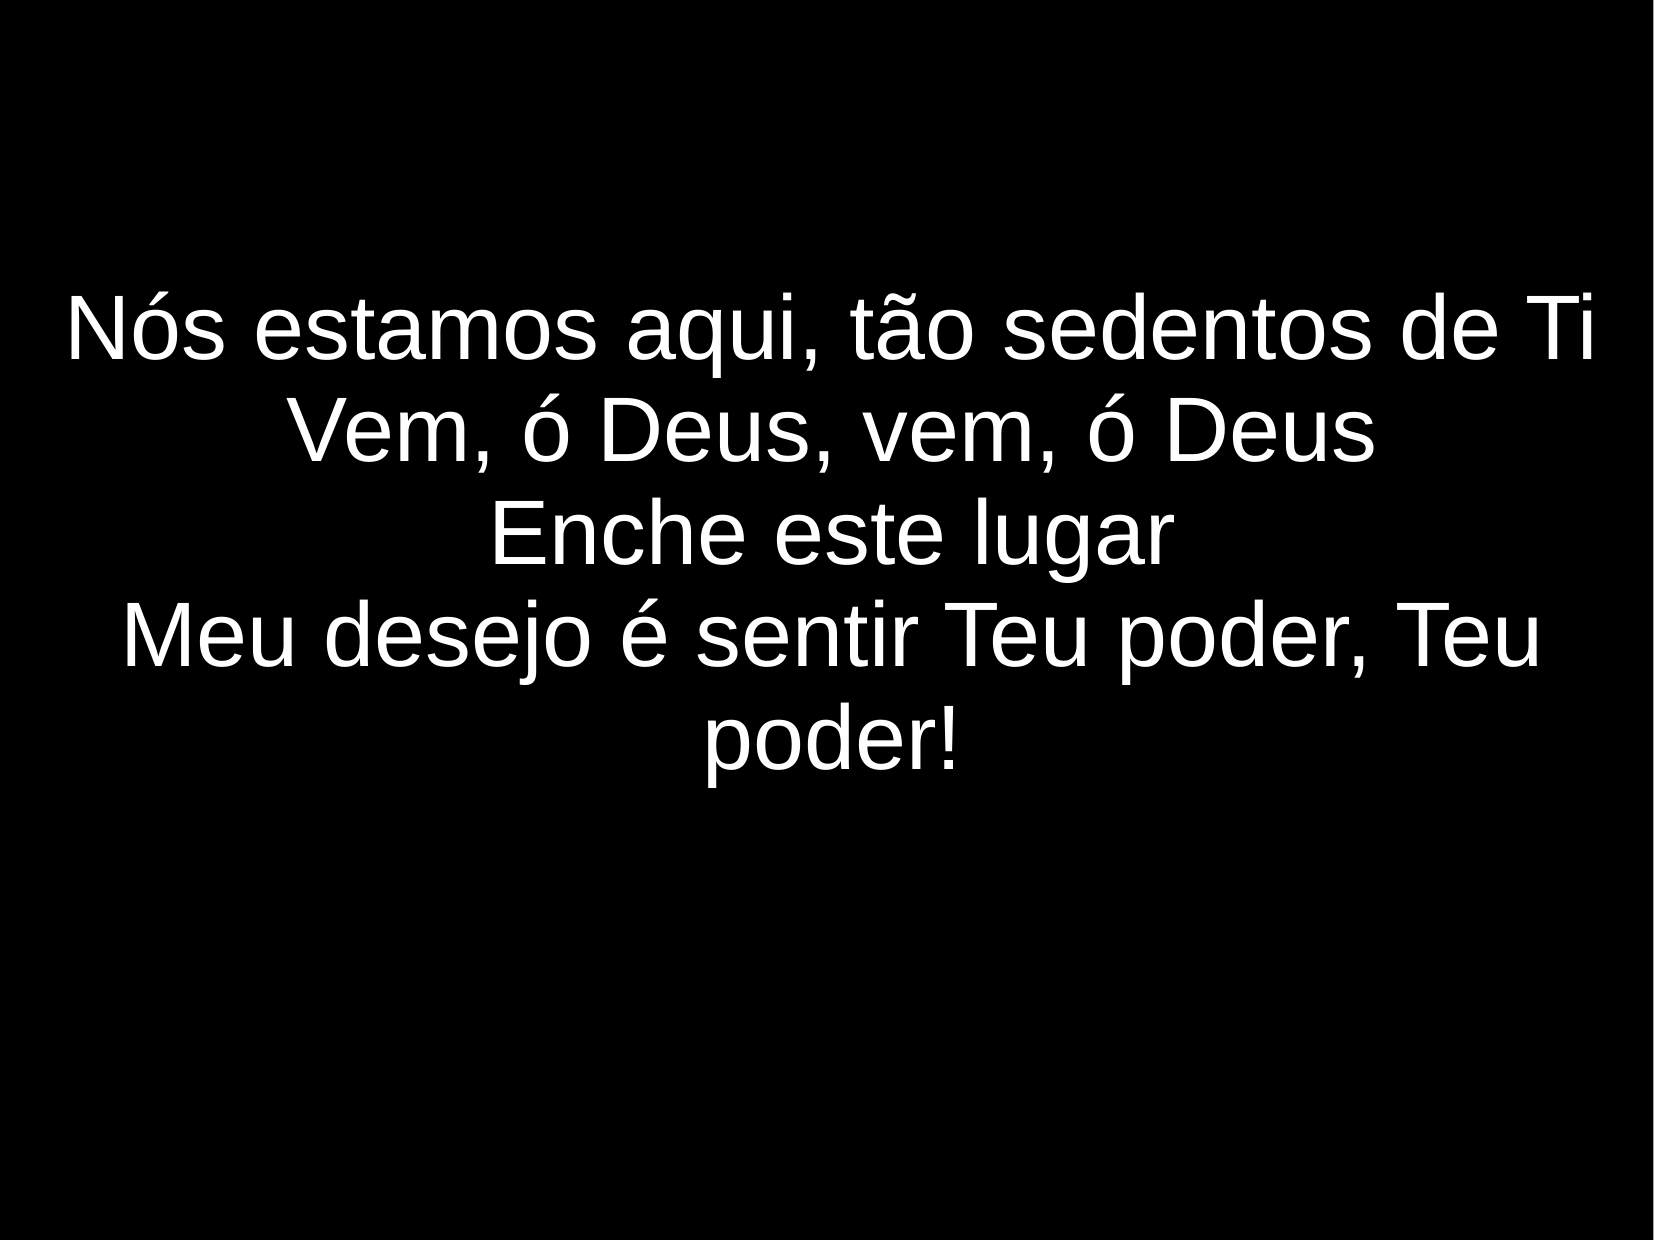

# Nós estamos aqui, tão sedentos de Ti
Vem, ó Deus, vem, ó Deus
Enche este lugar
Meu desejo é sentir Teu poder, Teu poder!